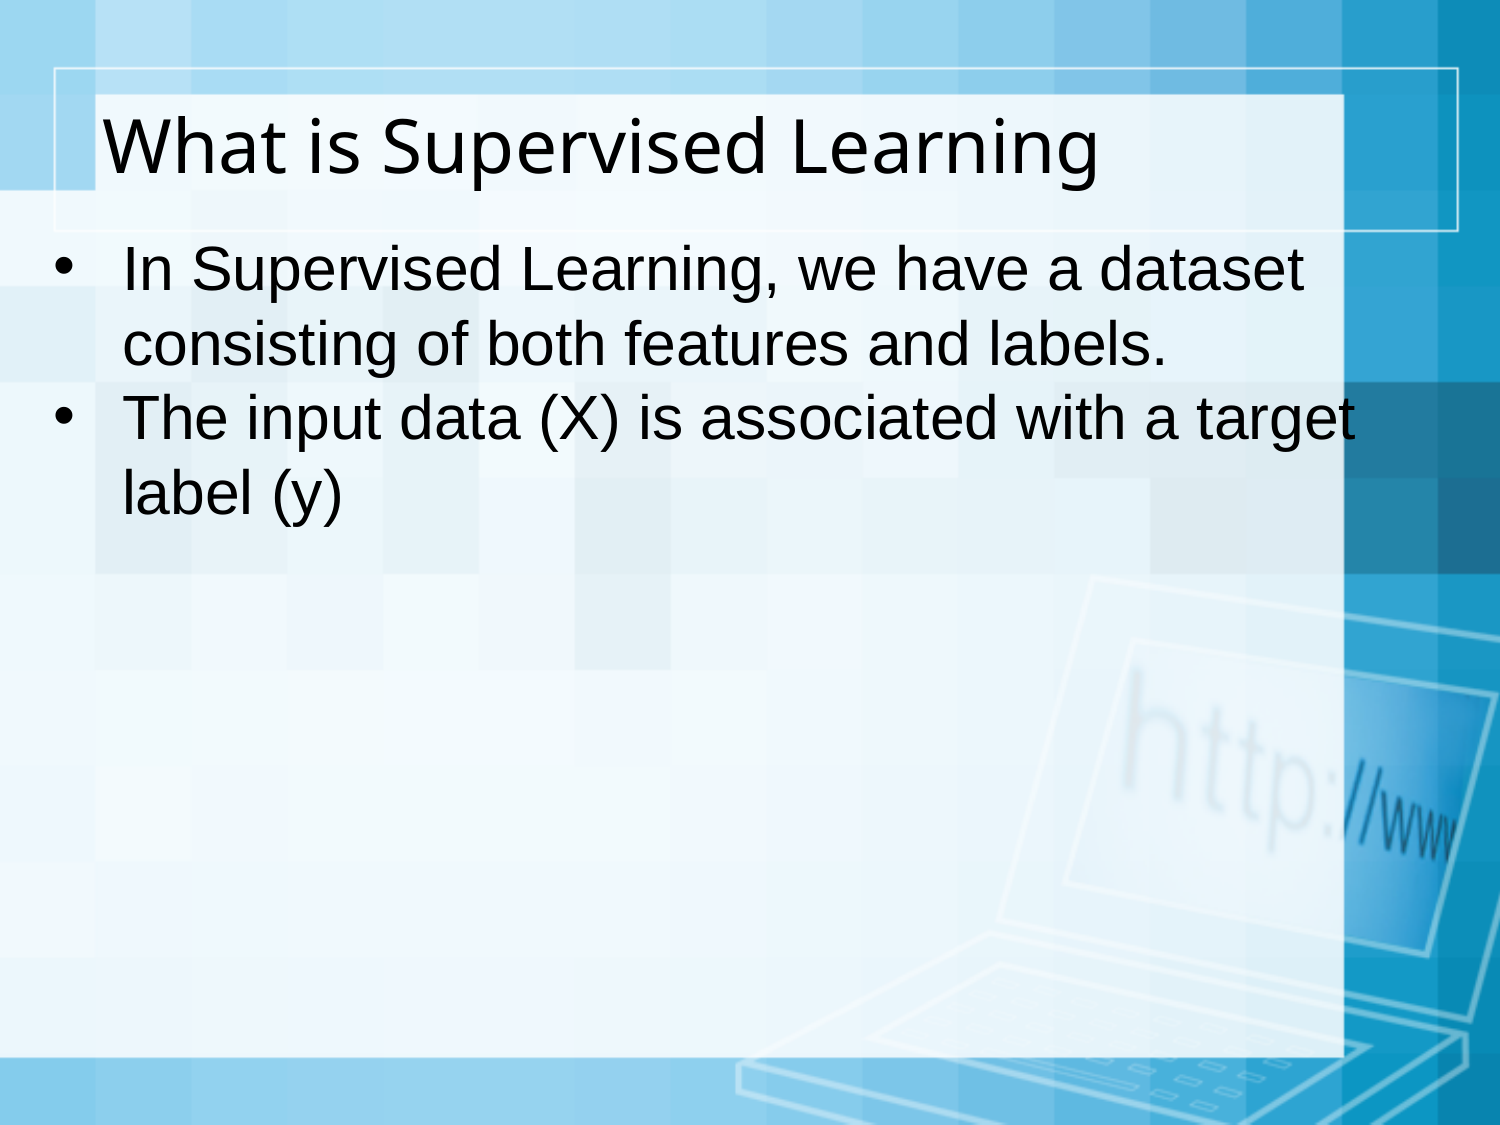

# What is Supervised Learning
In Supervised Learning, we have a dataset consisting of both features and labels.
The input data (X) is associated with a target label (y)